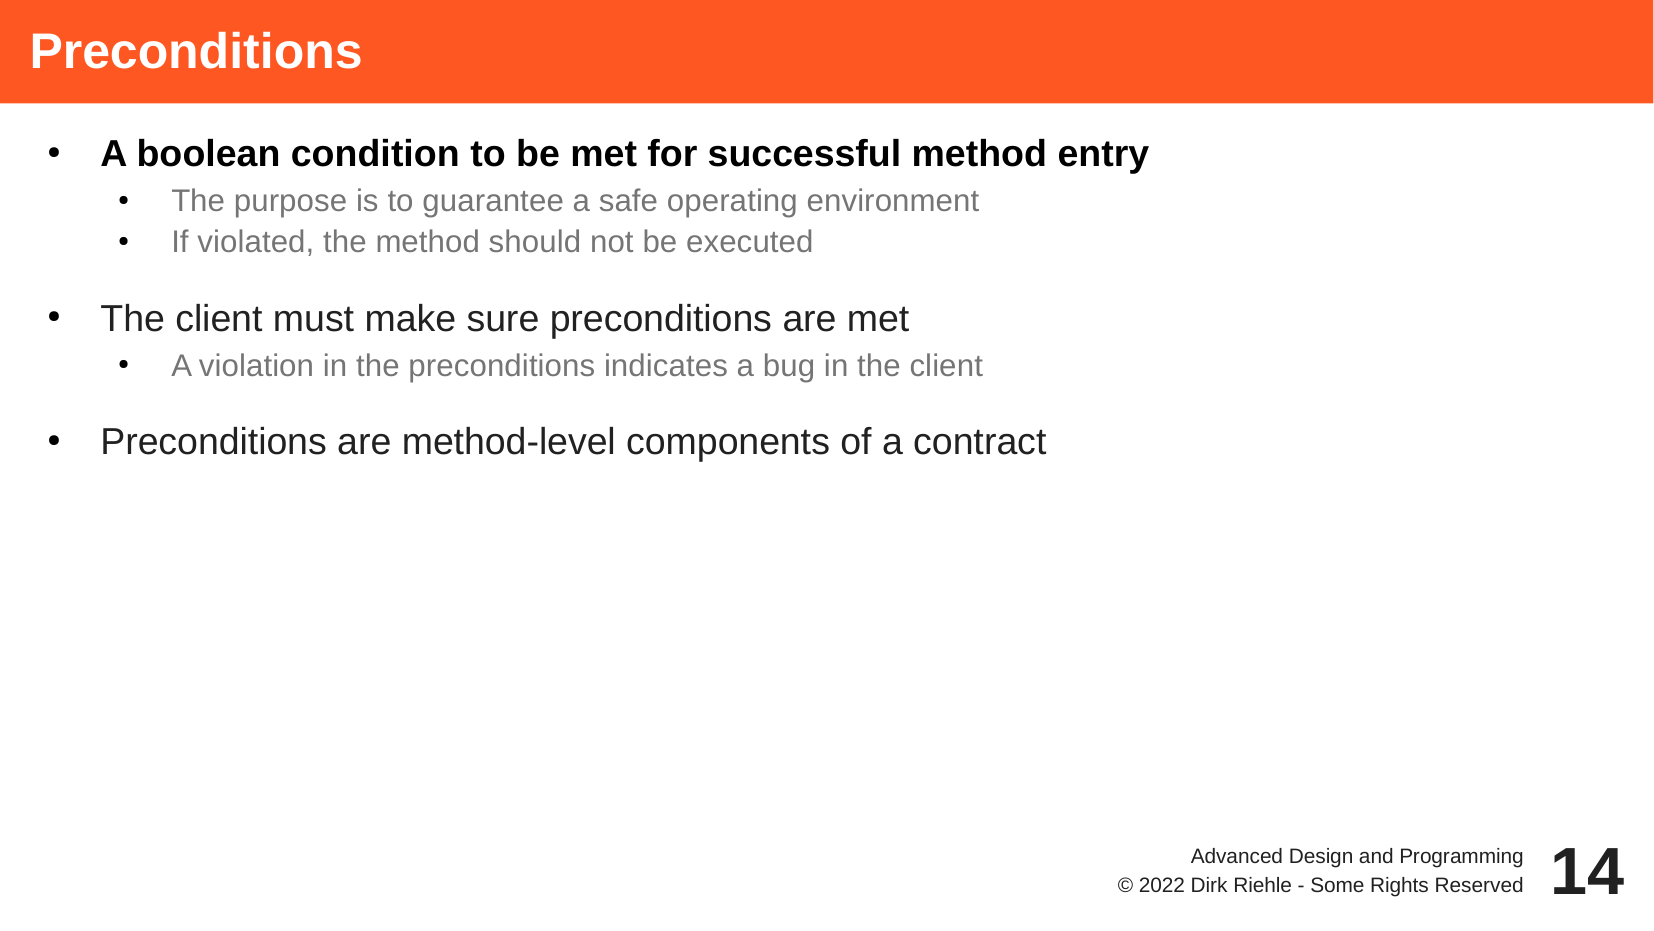

# Preconditions
A boolean condition to be met for successful method entry
The purpose is to guarantee a safe operating environment
If violated, the method should not be executed
The client must make sure preconditions are met
A violation in the preconditions indicates a bug in the client
Preconditions are method-level components of a contract
Advanced Design and Programming
14
© 2022 Dirk Riehle - Some Rights Reserved